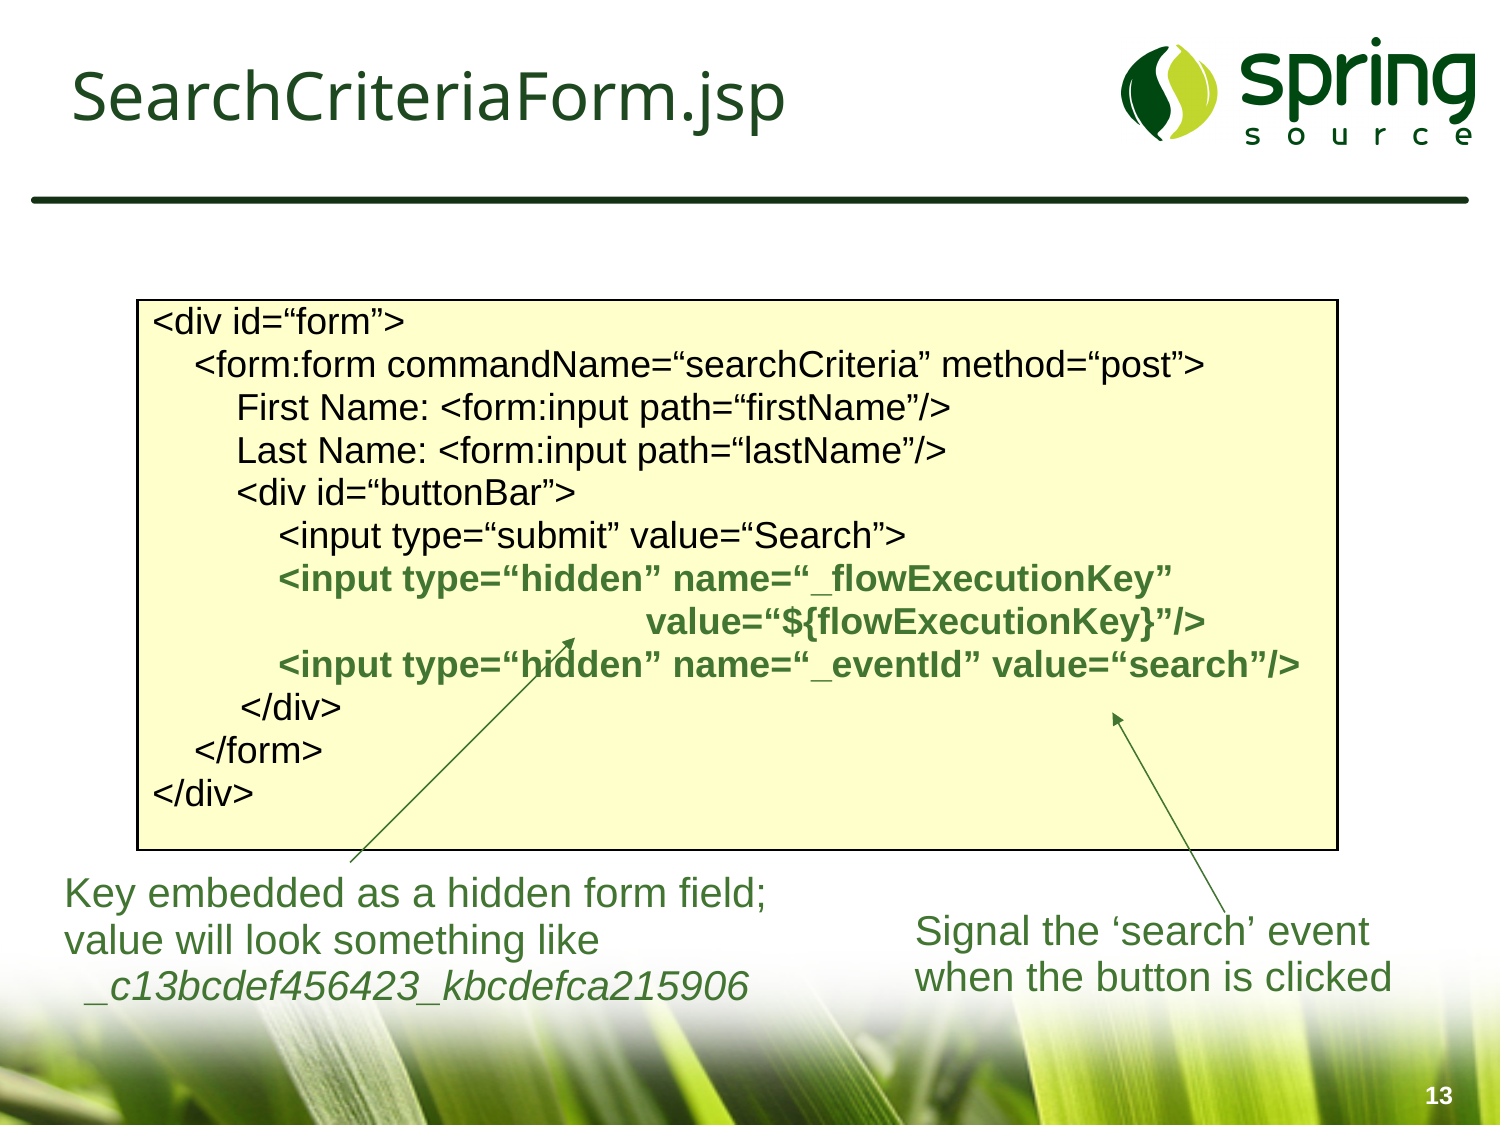

# SearchCriteriaForm.jsp
<div id=“form”>
 <form:form commandName=“searchCriteria” method=“post”>
 First Name: <form:input path=“firstName”/>
 Last Name: <form:input path=“lastName”/>
 <div id=“buttonBar”>
 <input type=“submit” value=“Search”>
 <input type=“hidden” name=“_flowExecutionKey”
 value=“${flowExecutionKey}”/>
 <input type=“hidden” name=“_eventId” value=“search”/>
	 </div>
 </form>
</div>
Key embedded as a hidden form field;
value will look something like
 _c13bcdef456423_kbcdefca215906
Signal the ‘search’ event when the button is clicked